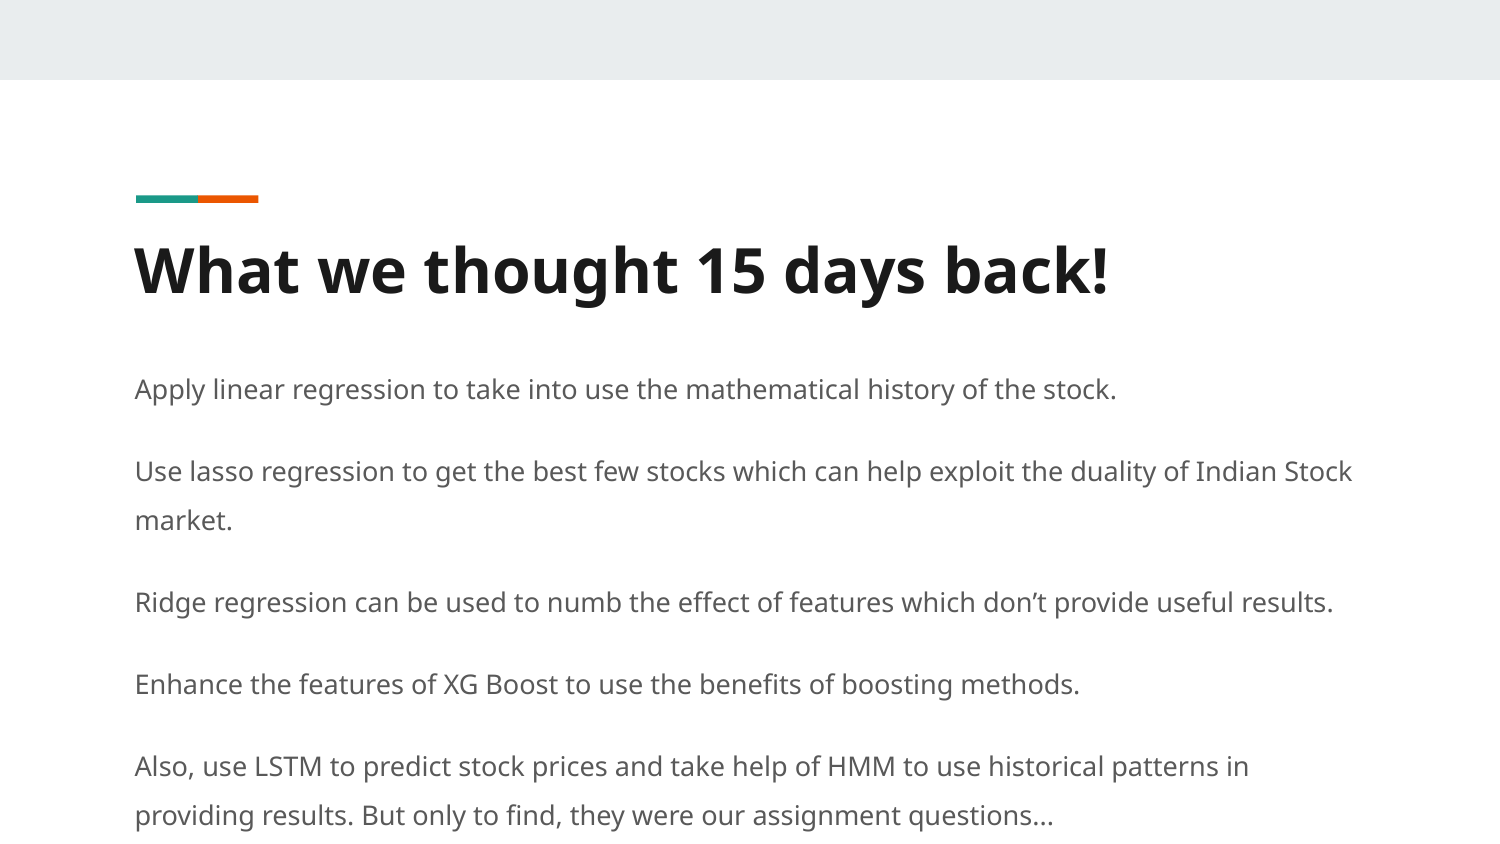

# What we thought 15 days back!
Apply linear regression to take into use the mathematical history of the stock.
Use lasso regression to get the best few stocks which can help exploit the duality of Indian Stock market.
Ridge regression can be used to numb the effect of features which don’t provide useful results.
Enhance the features of XG Boost to use the benefits of boosting methods.
Also, use LSTM to predict stock prices and take help of HMM to use historical patterns in providing results. But only to find, they were our assignment questions...